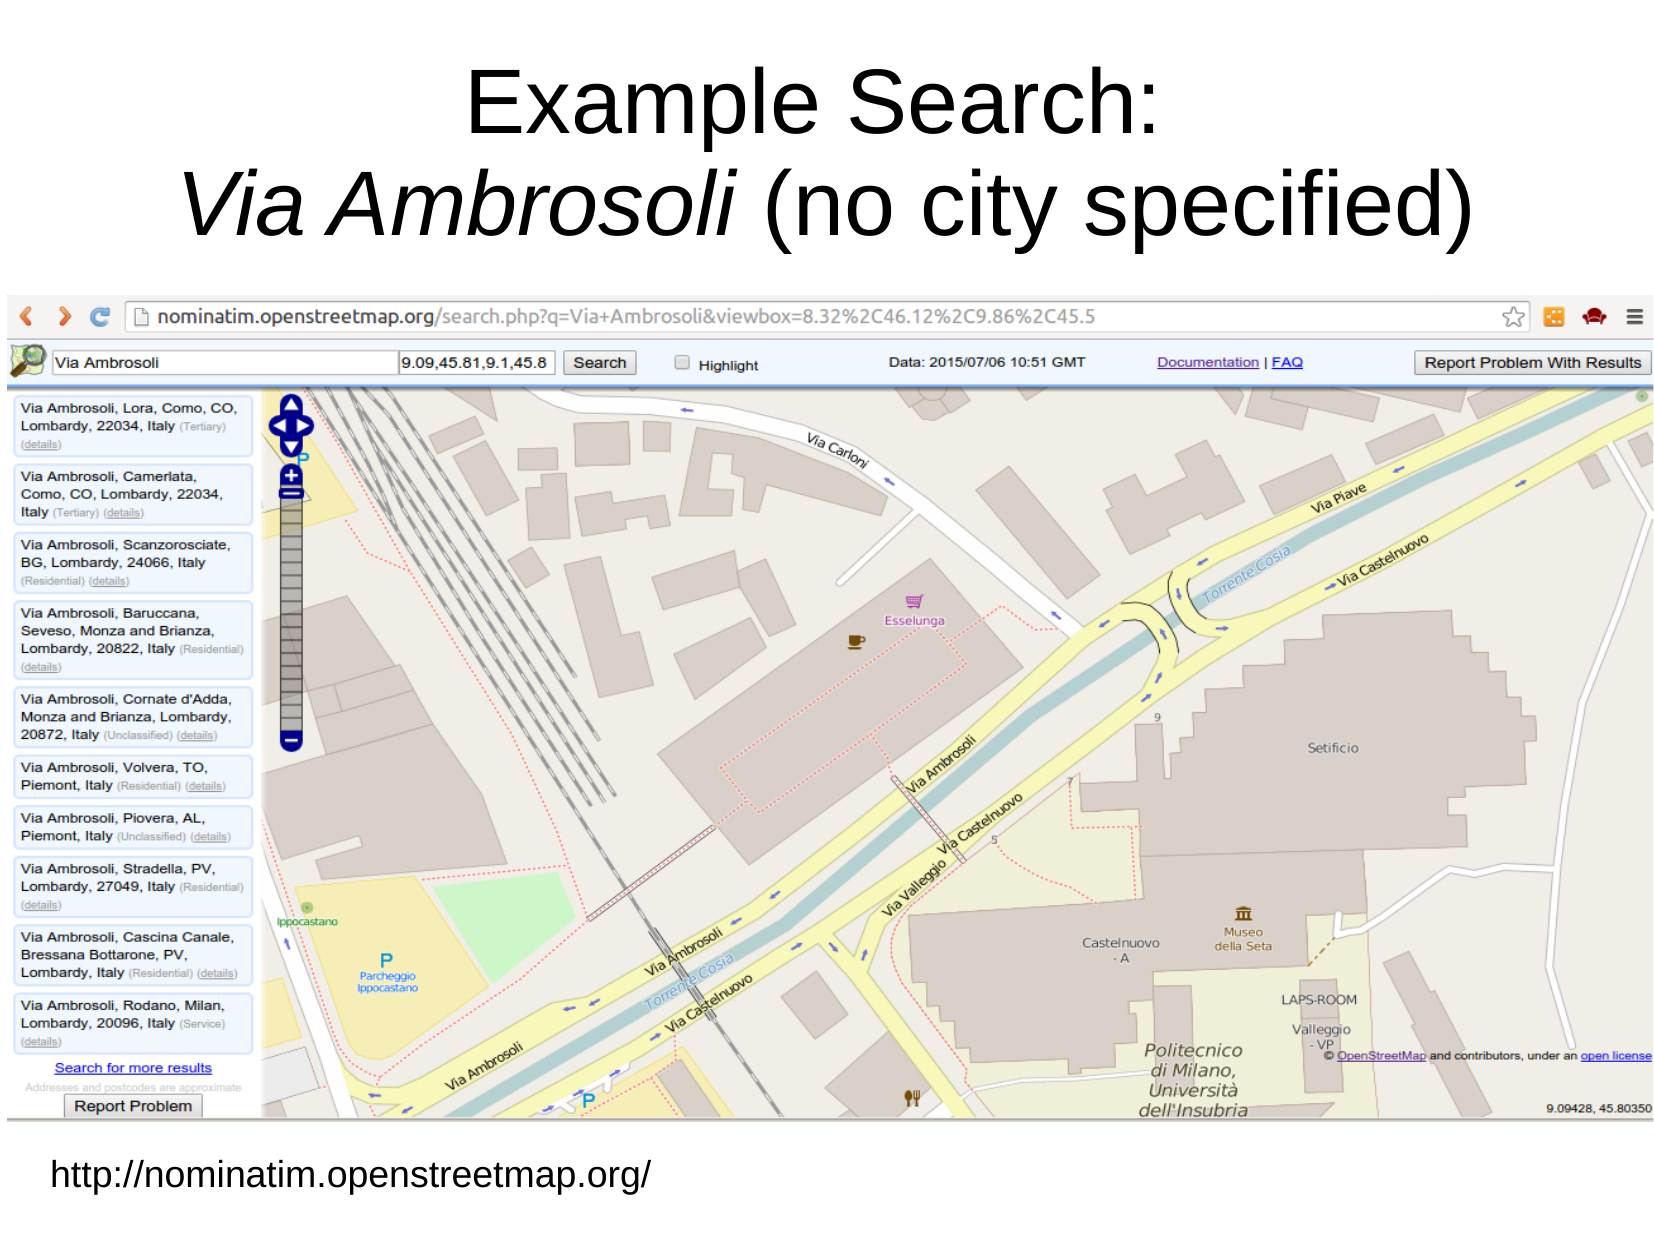

# Example Search: Via Ambrosoli (no city specified)
http://nominatim.openstreetmap.org/